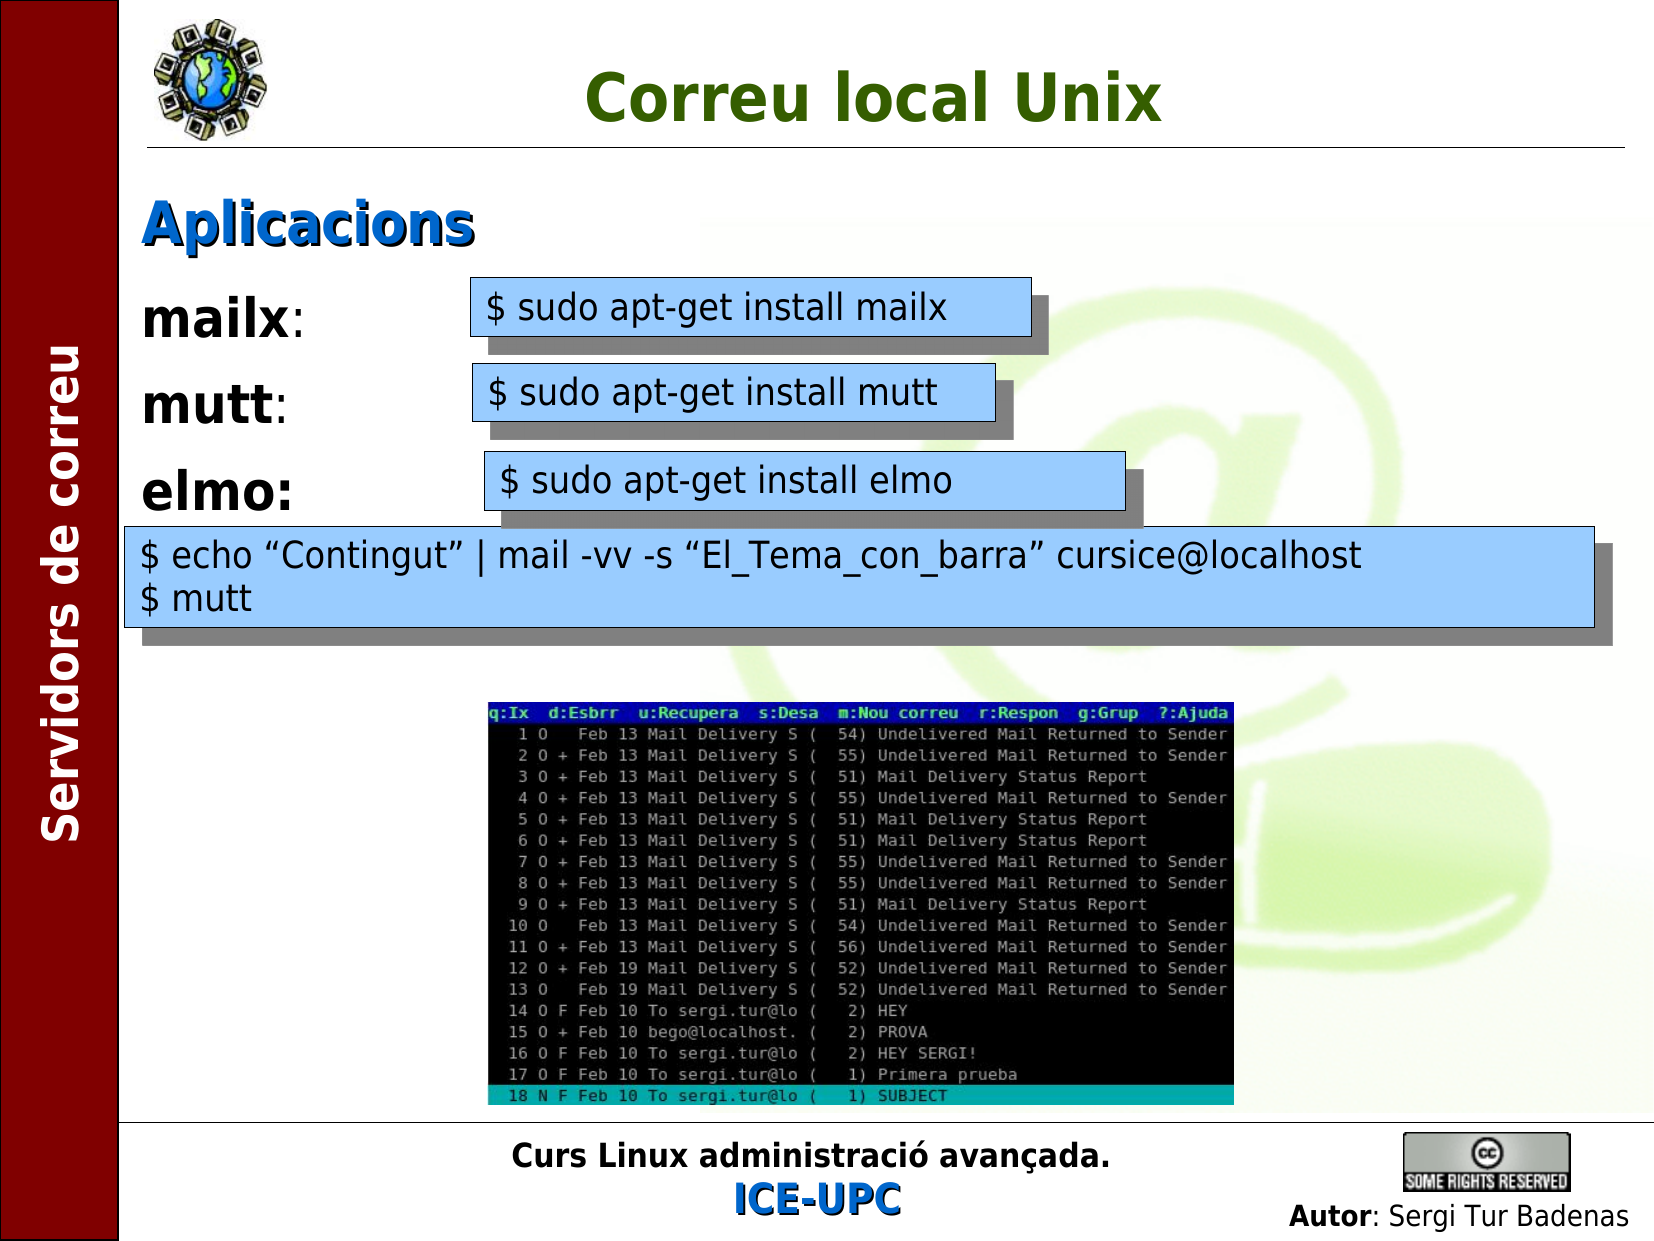

# Correu local Unix
Aplicacions
mailx:
mutt:
elmo:
$ sudo apt-get install mailx
$ sudo apt-get install mutt
$ sudo apt-get install elmo
$ echo “Contingut” | mail -vv -s “El_Tema_con_barra” cursice@localhost
$ mutt